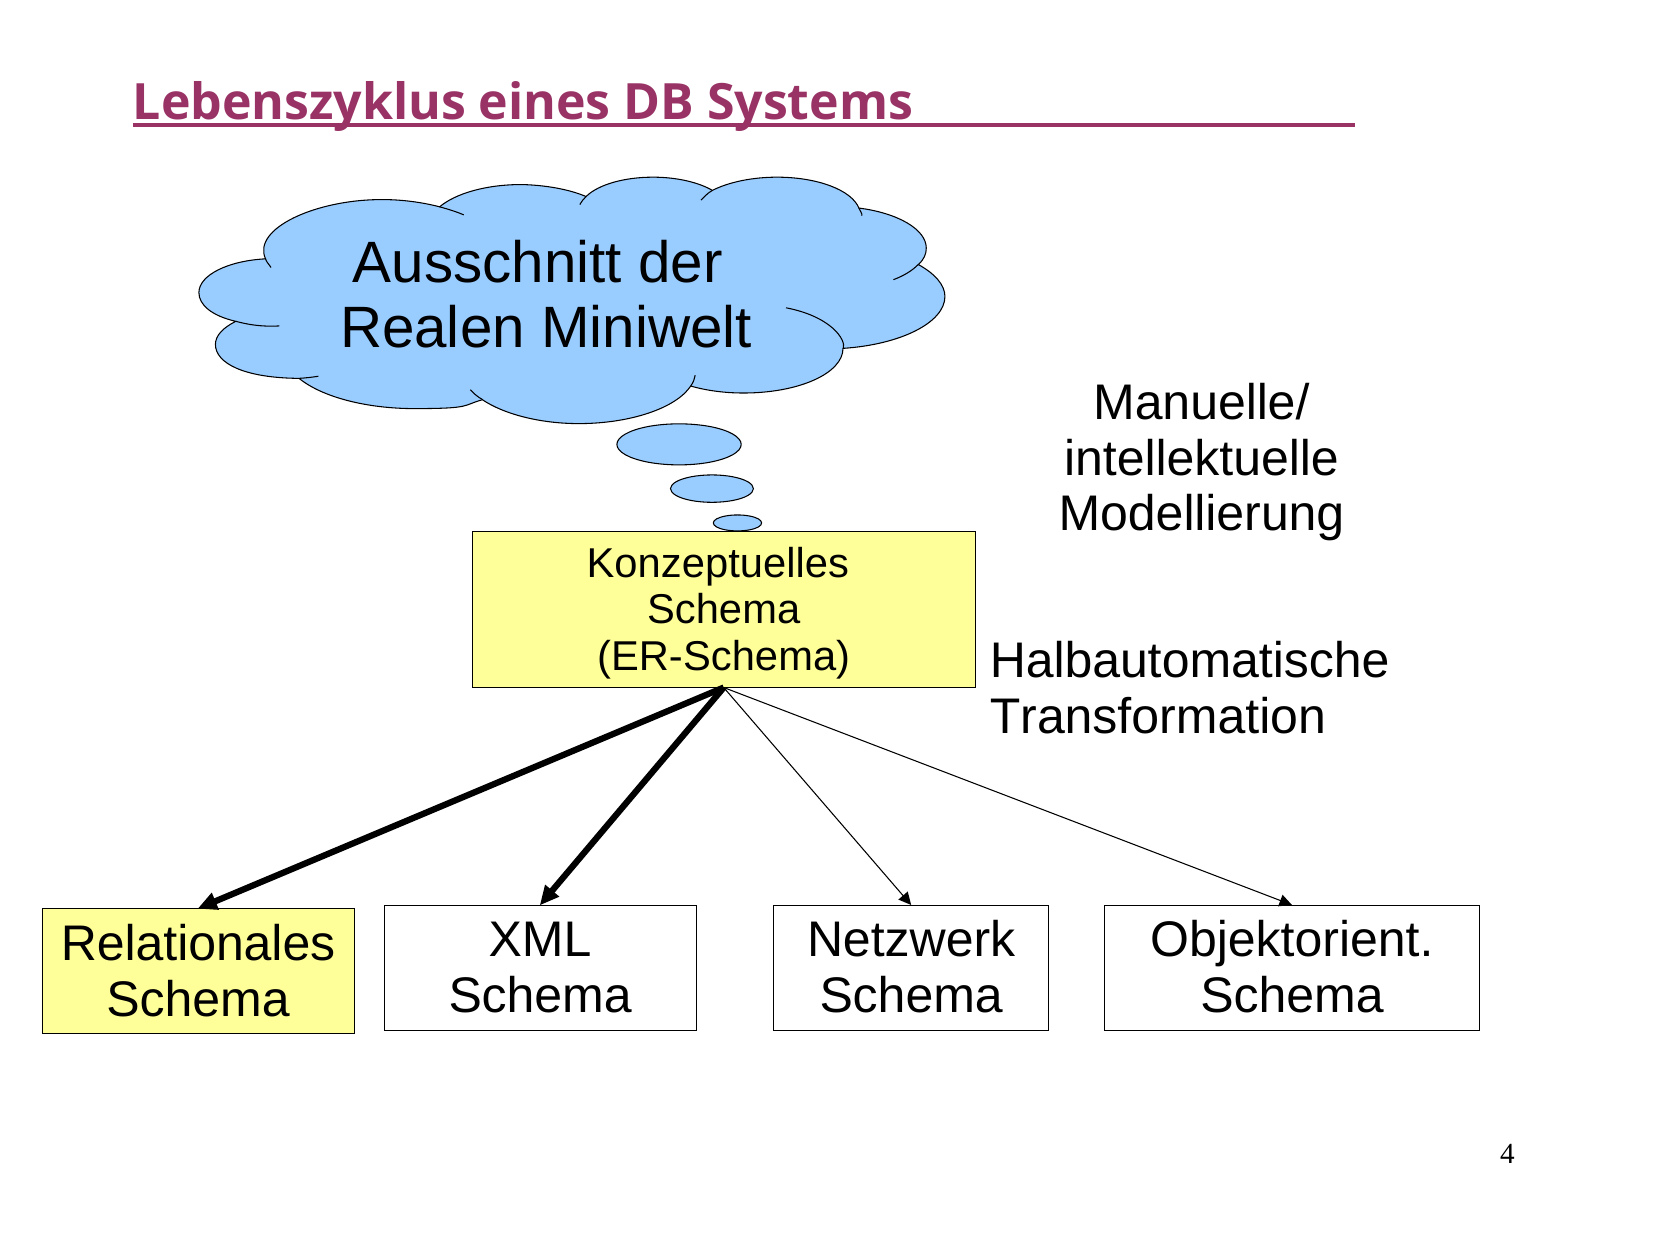

# Lebenszyklus eines DB Systems
Ausschnitt der
Realen Miniwelt
Manuelle/
intellektuelle Modellierung
Konzeptuelles
Schema
(ER-Schema)
Halbautomatische
Transformation
XML
Schema
Netzwerk
Schema
Objektorient.
Schema
Relationales
Schema
4